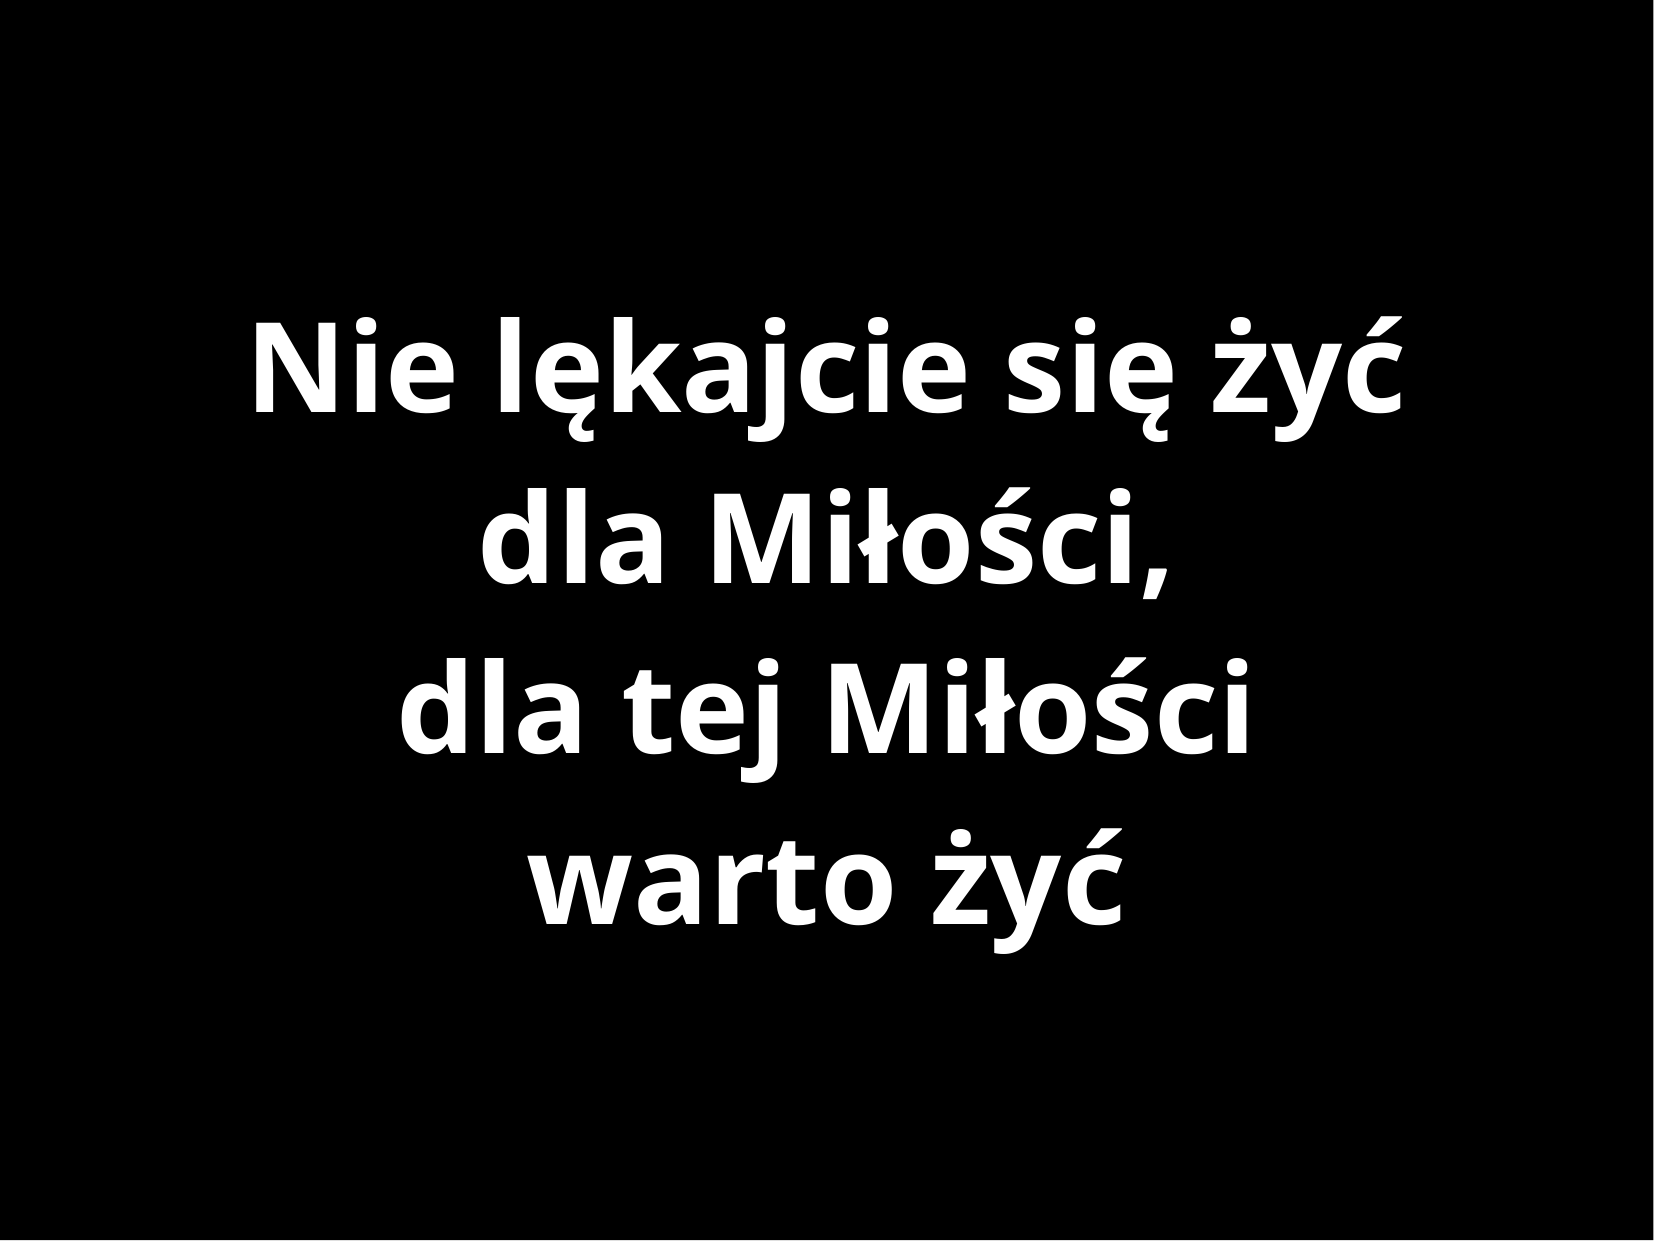

# Nie lękajcie się żyć dla Miłości, dla tej Miłości warto żyć